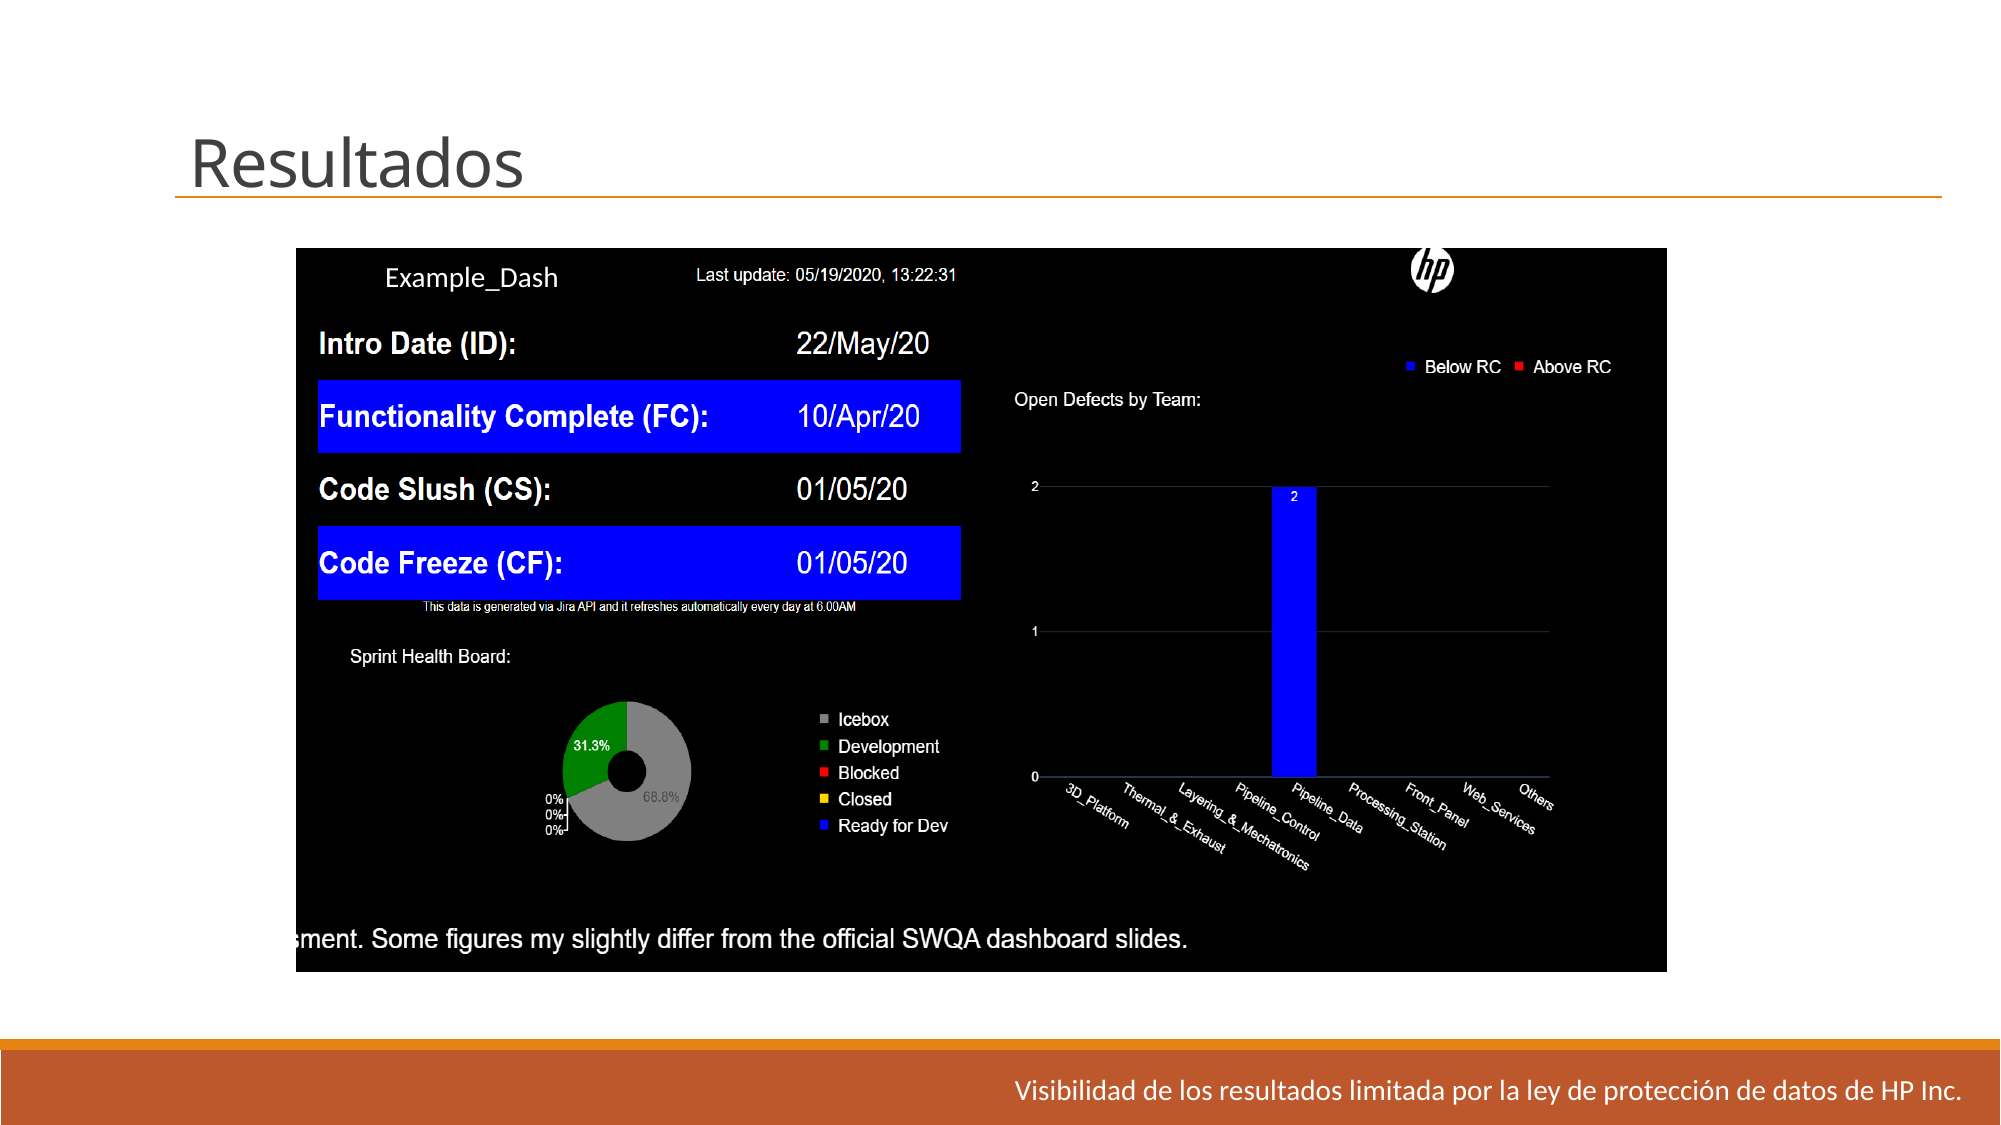

Resultados
Example_Dash
Visibilidad de los resultados limitada por la ley de protección de datos de HP Inc.